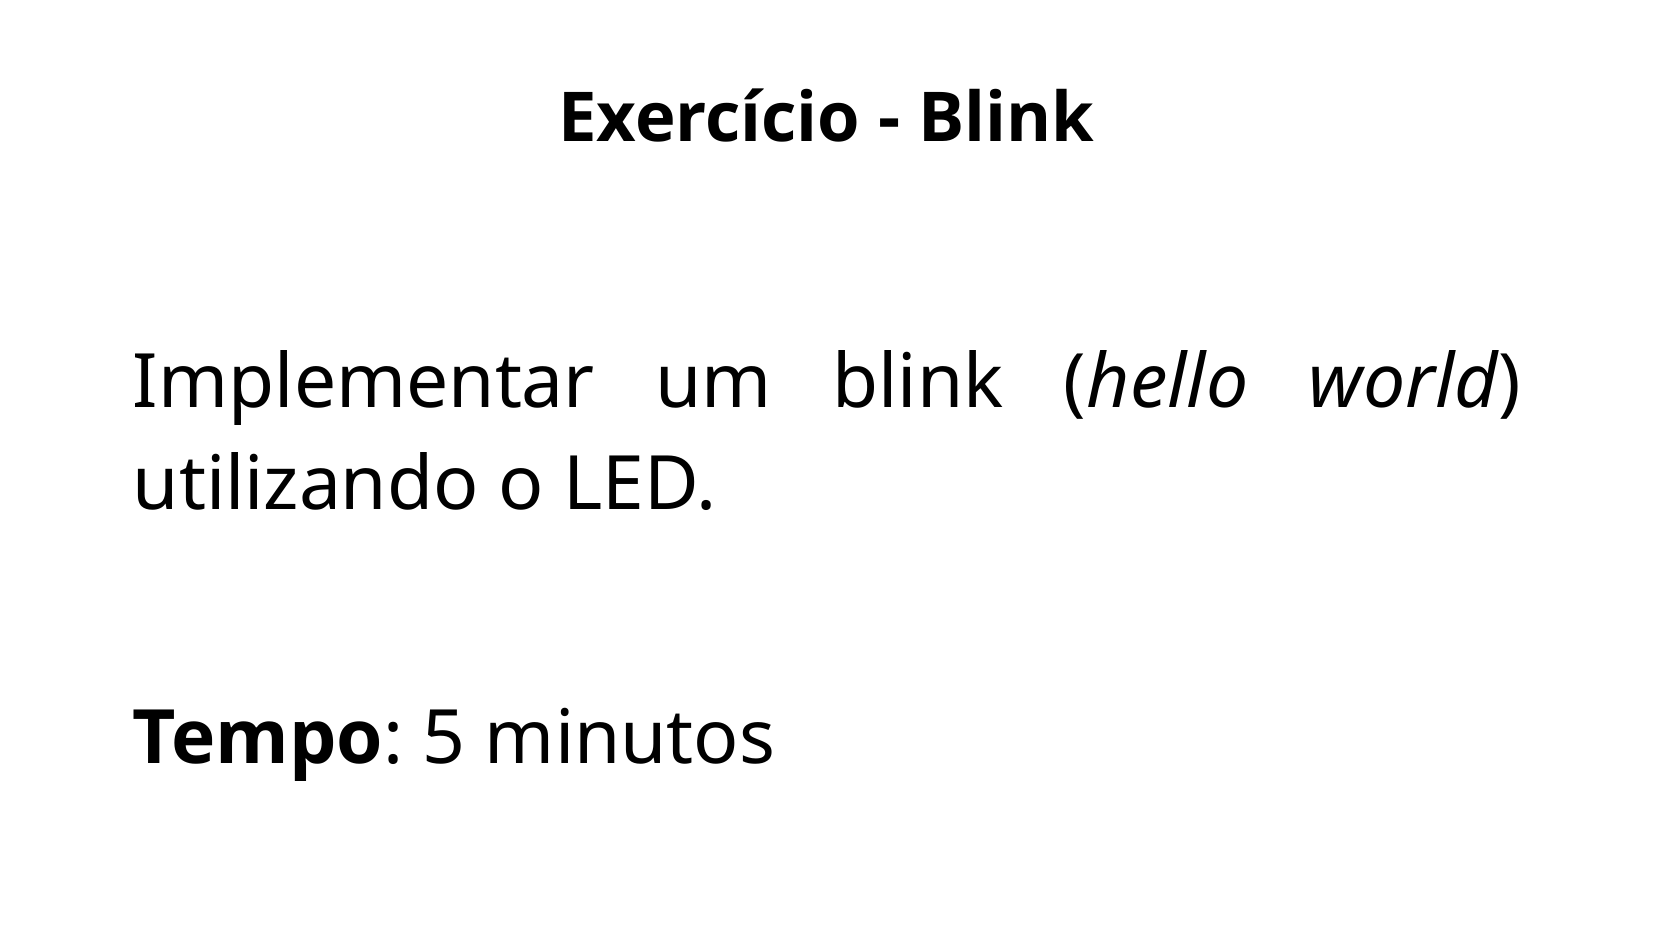

# Exercício - Blink
Implementar um blink (hello world) utilizando o LED.
Tempo: 5 minutos